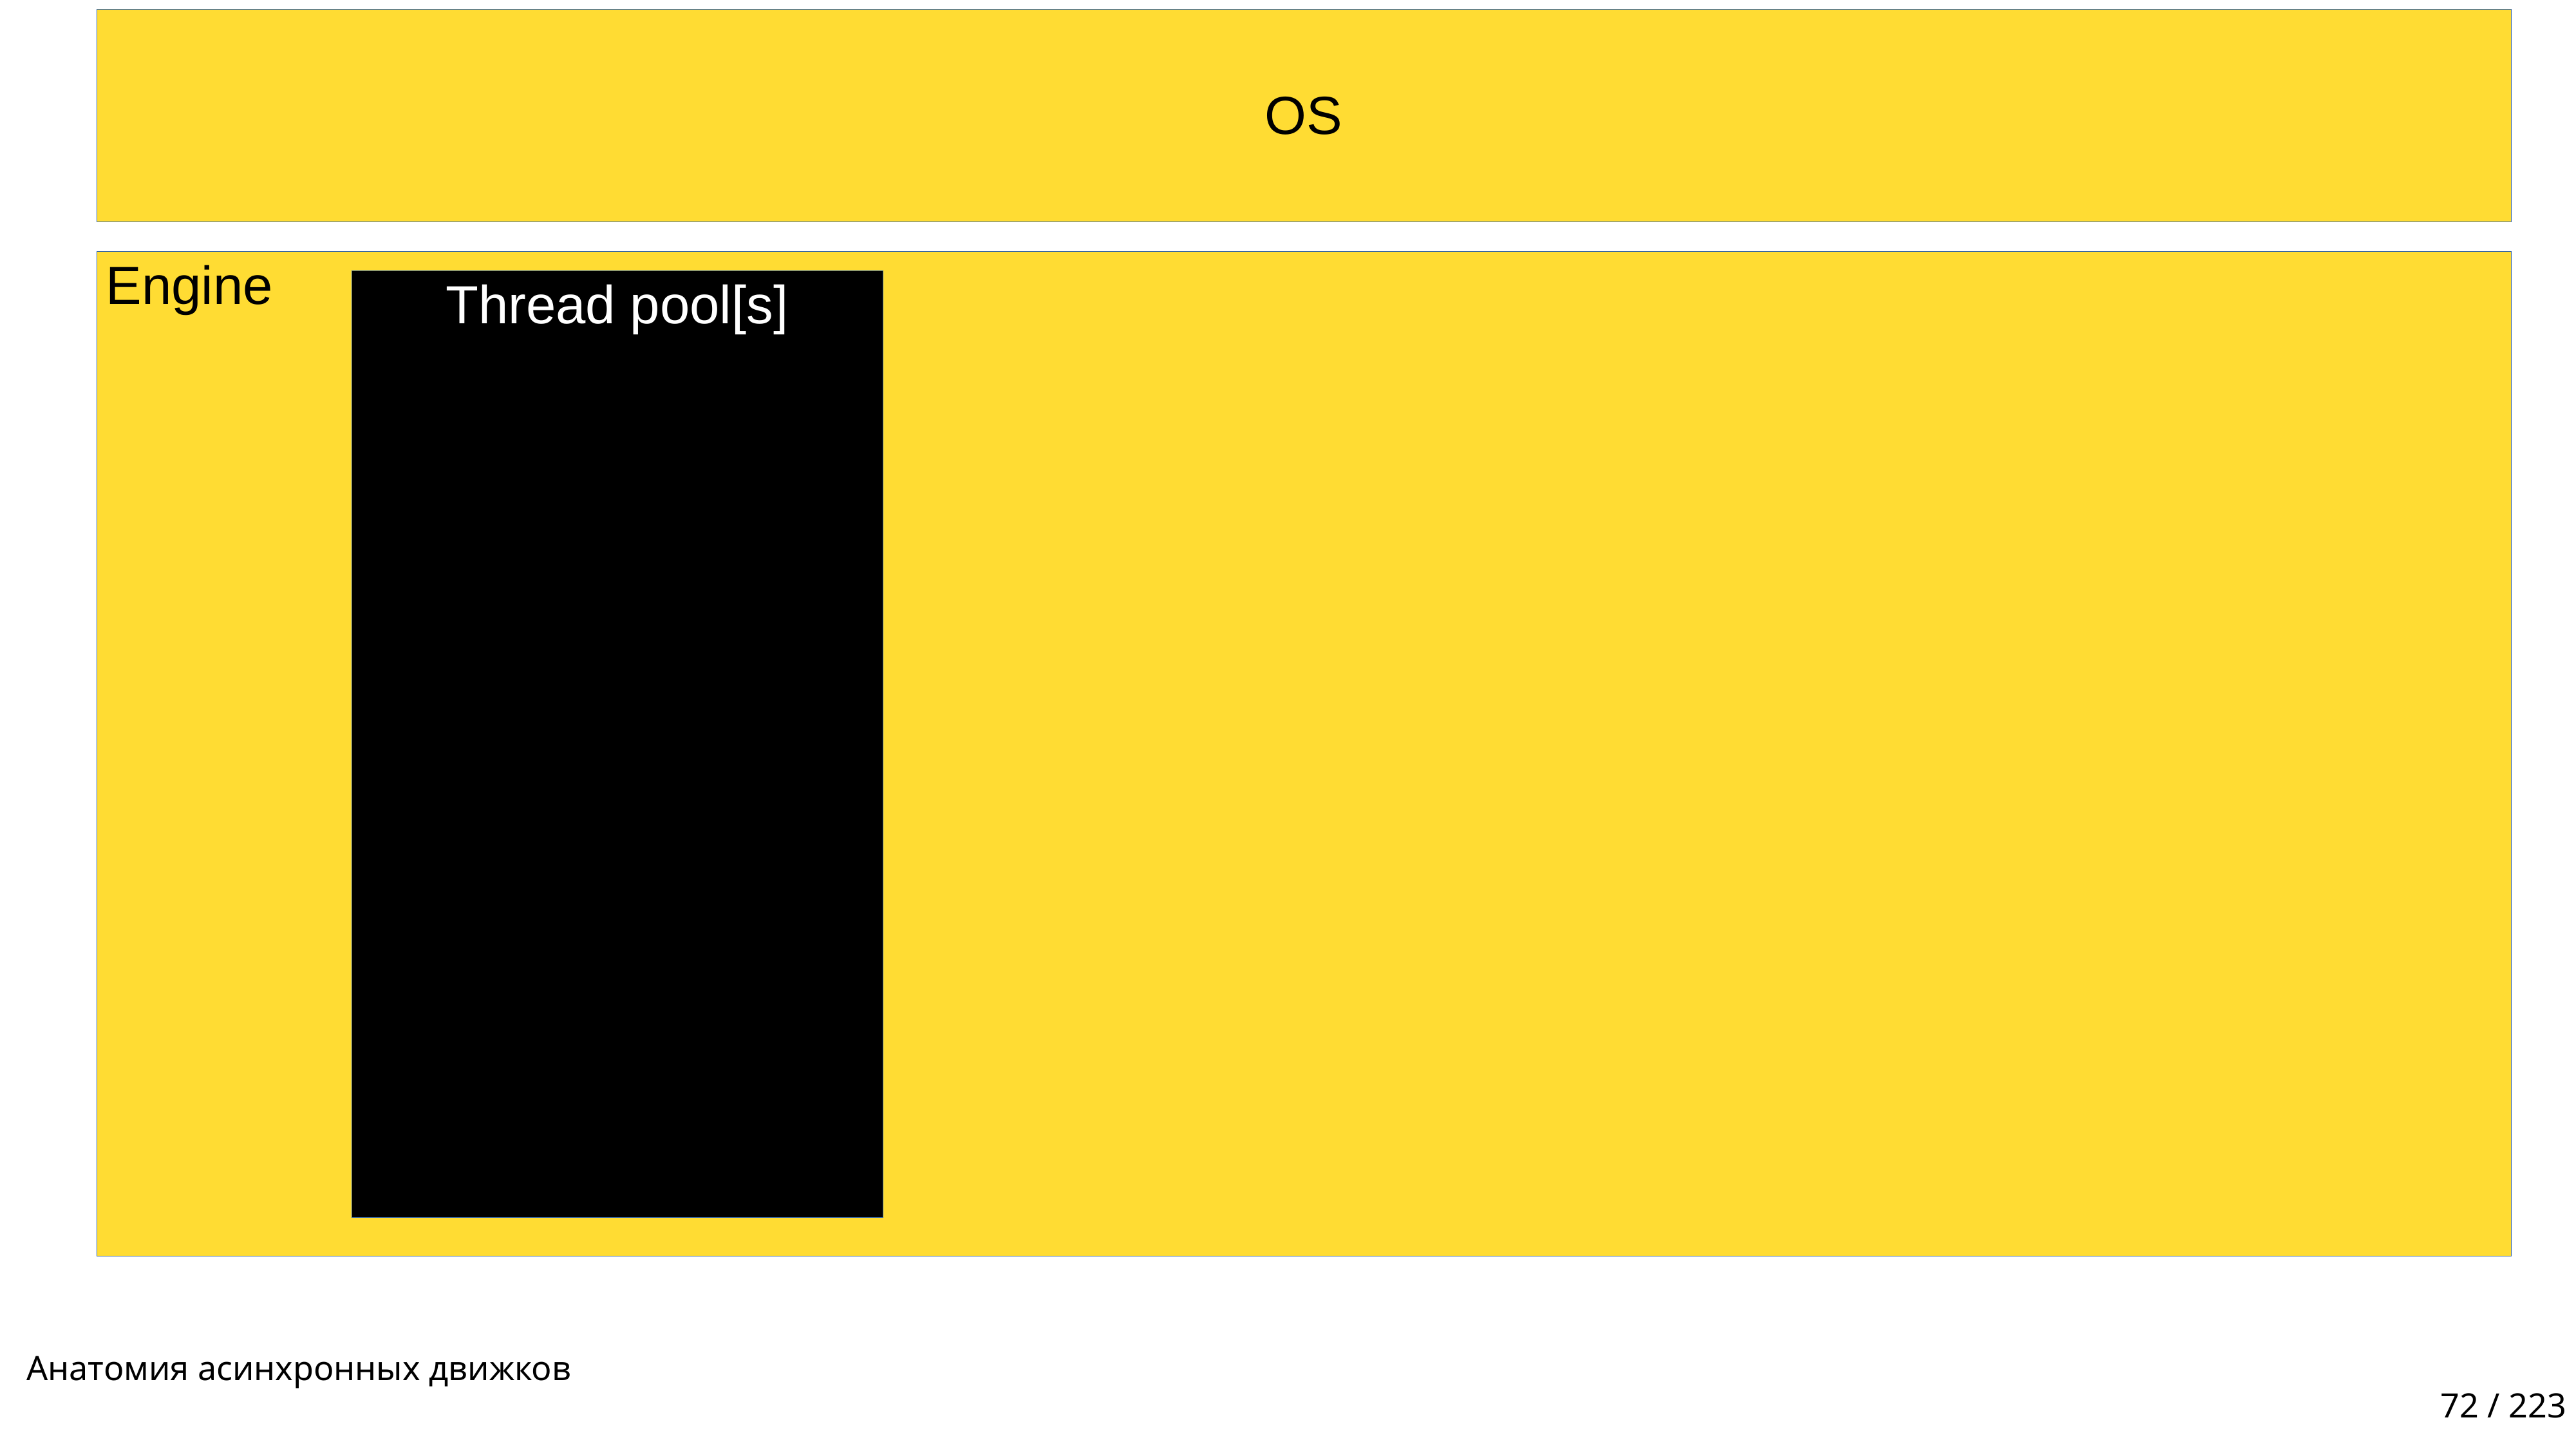

OS
Engine
Thread pool[s]
# Анатомия асинхронных движков